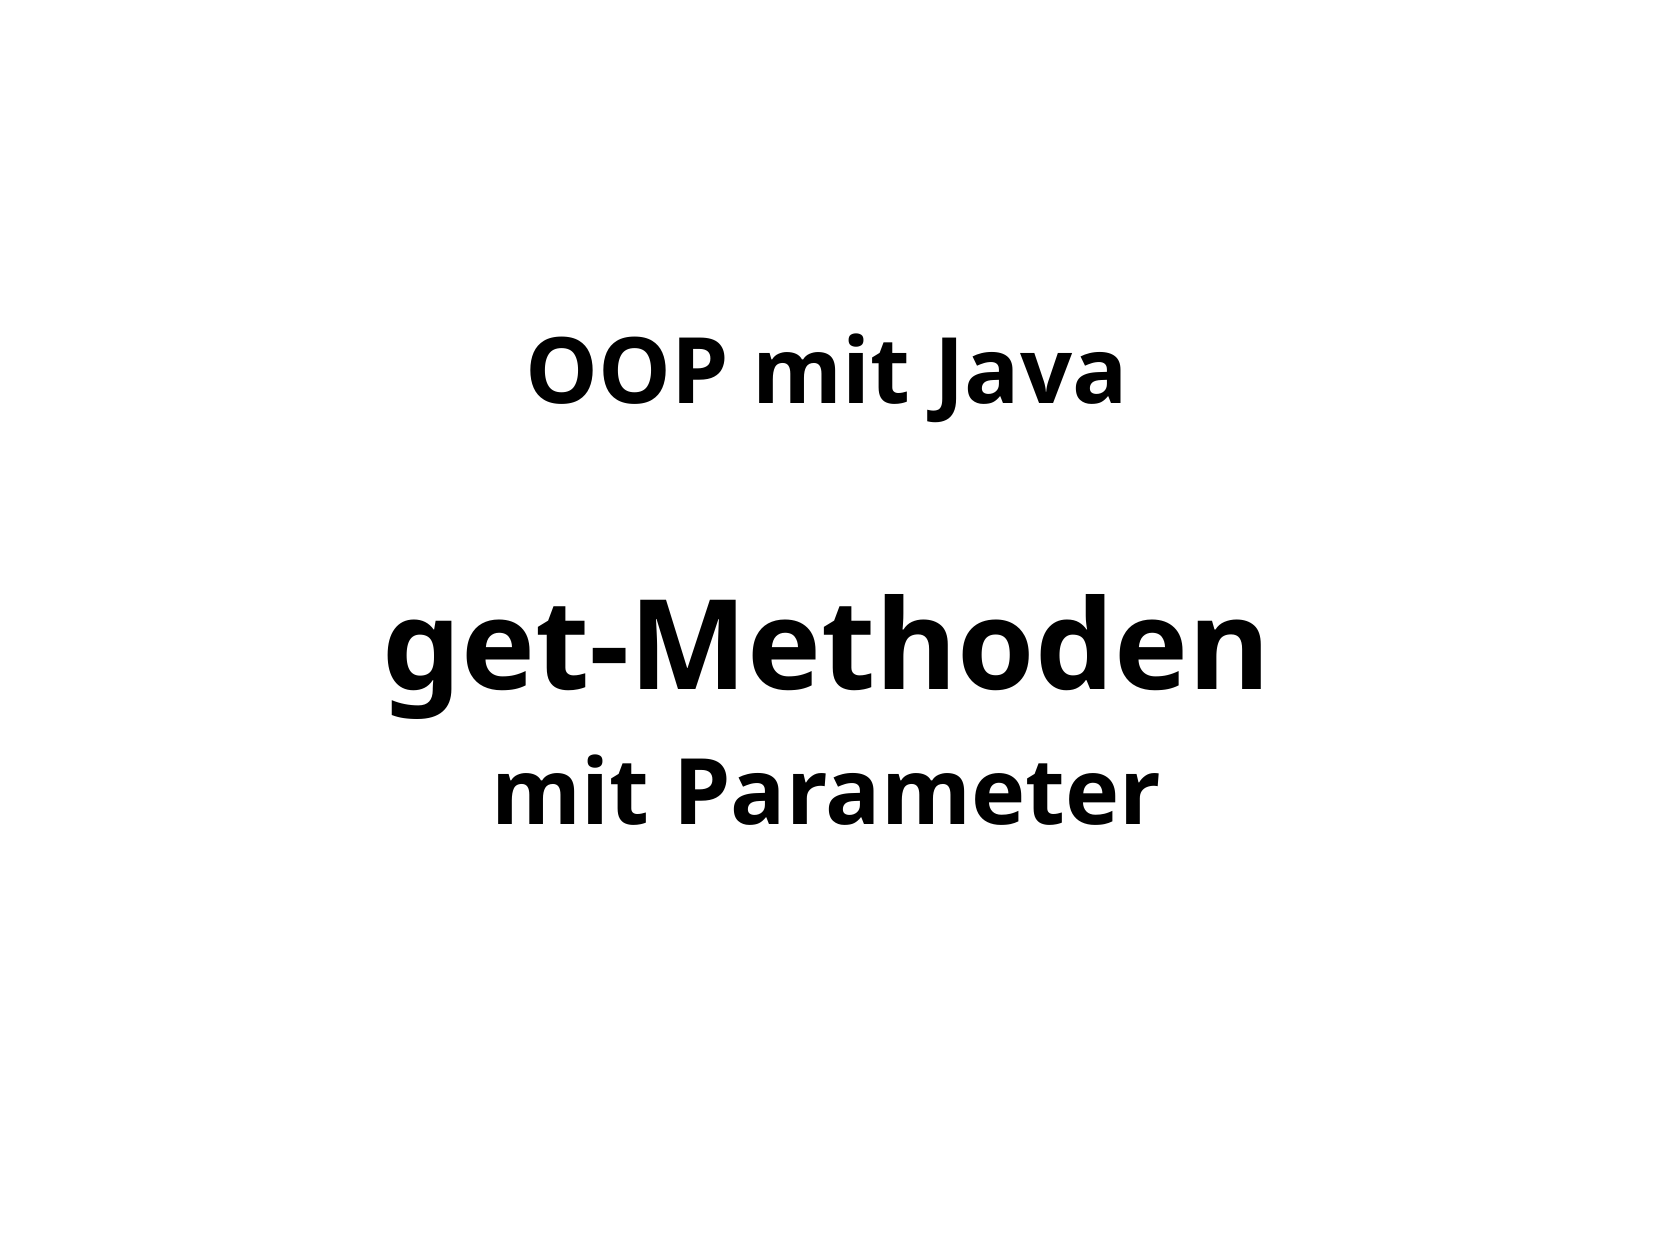

# OOP mit Java
get-Methoden
mit Parameter